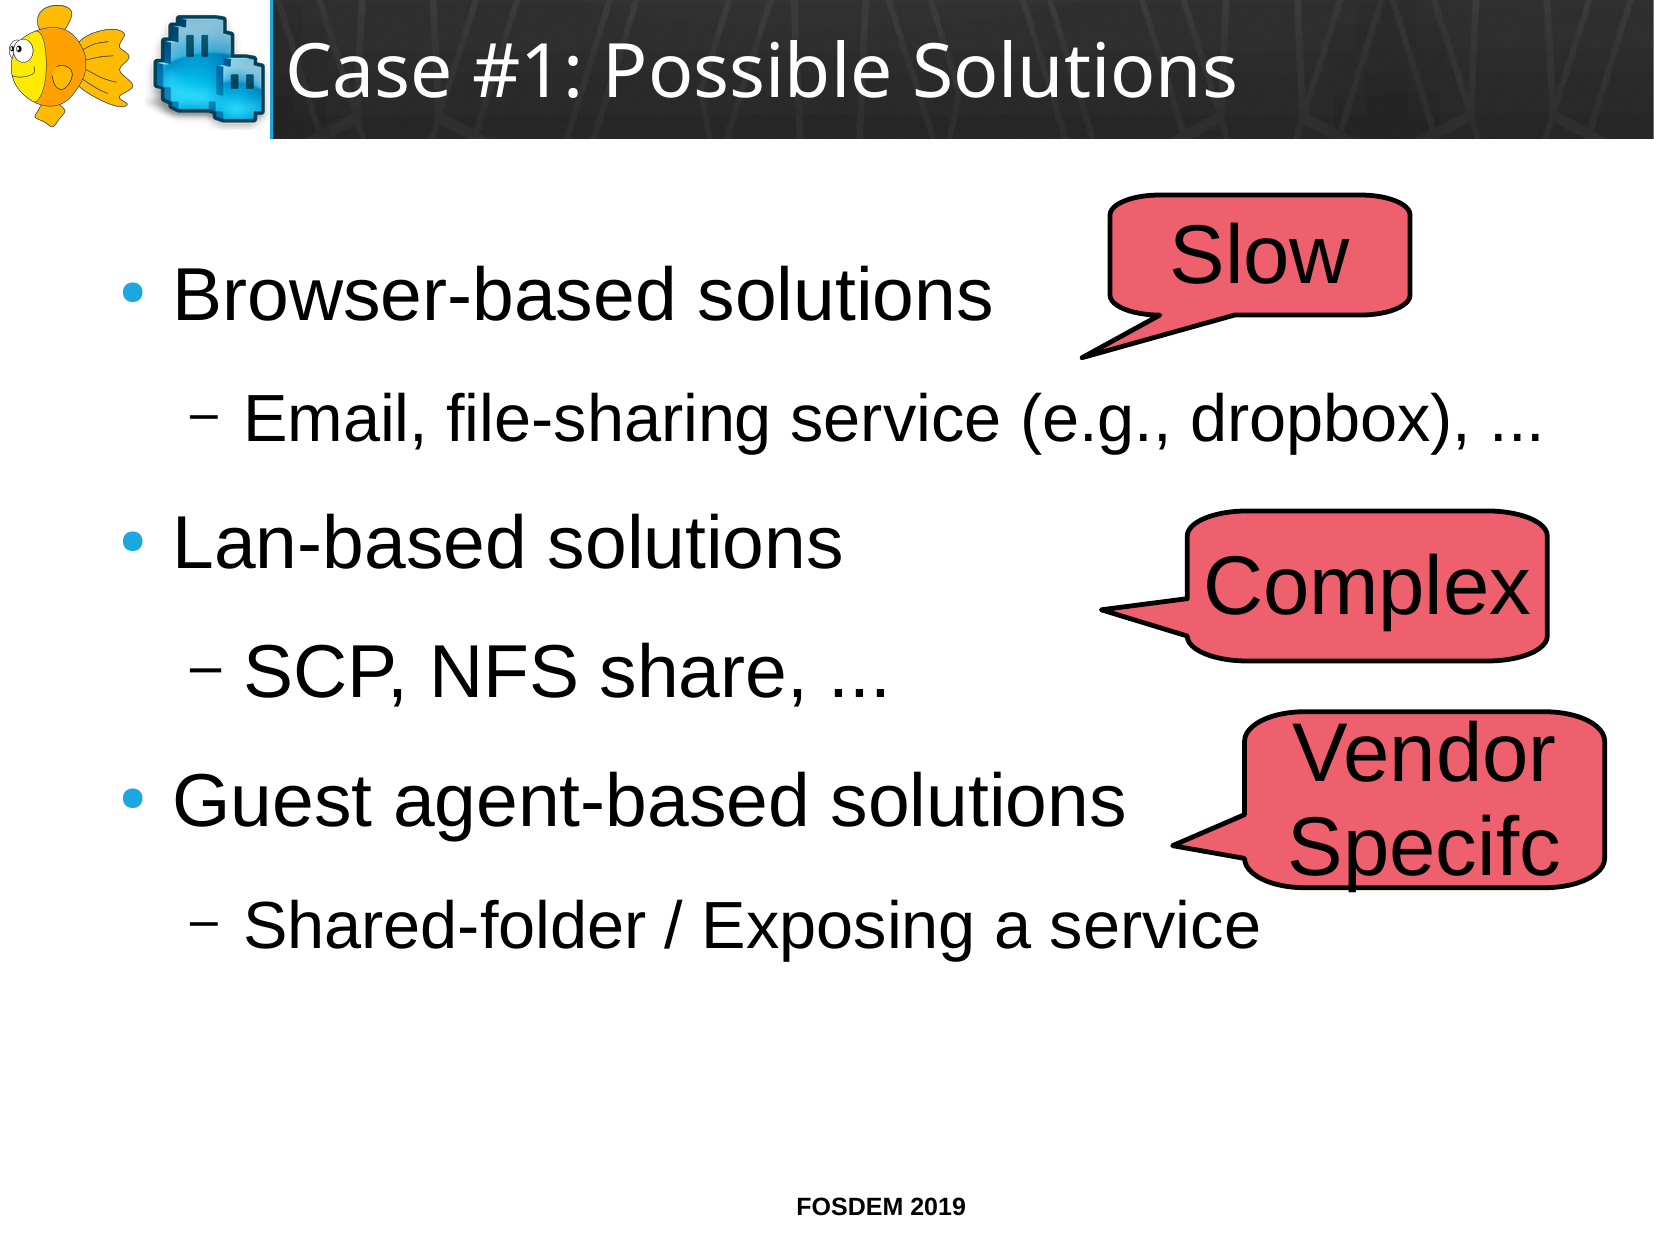

# Case #1: Possible Solutions
Slow
Browser-based solutions
Email, file-sharing service (e.g., dropbox), ...
Lan-based solutions
SCP, NFS share, ...
Guest agent-based solutions
Shared-folder / Exposing a service
Complex
Vendor
Specifc